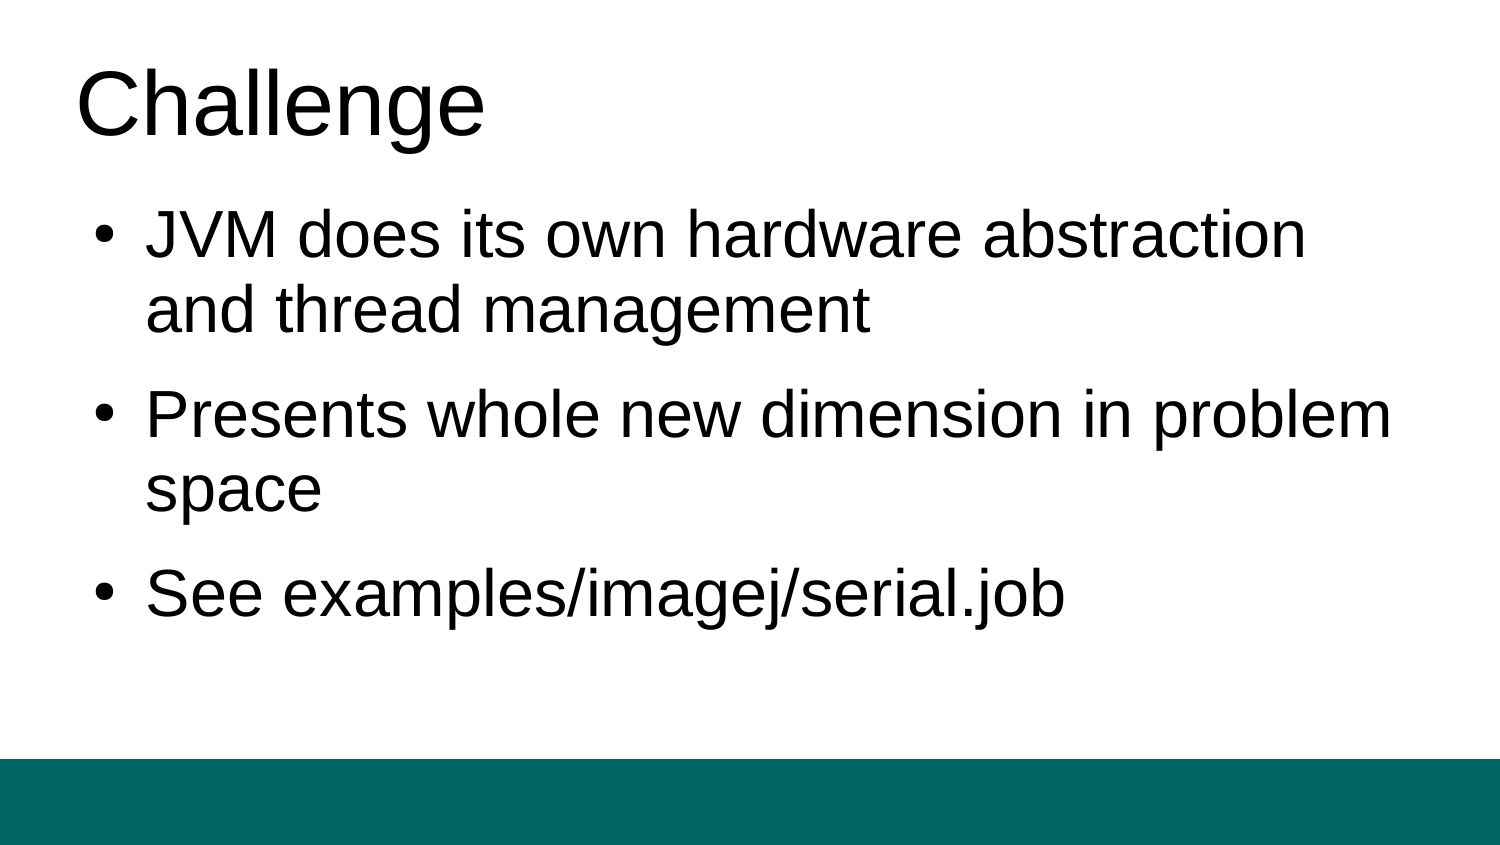

# Challenge
JVM does its own hardware abstraction and thread management
Presents whole new dimension in problem space
See examples/imagej/serial.job